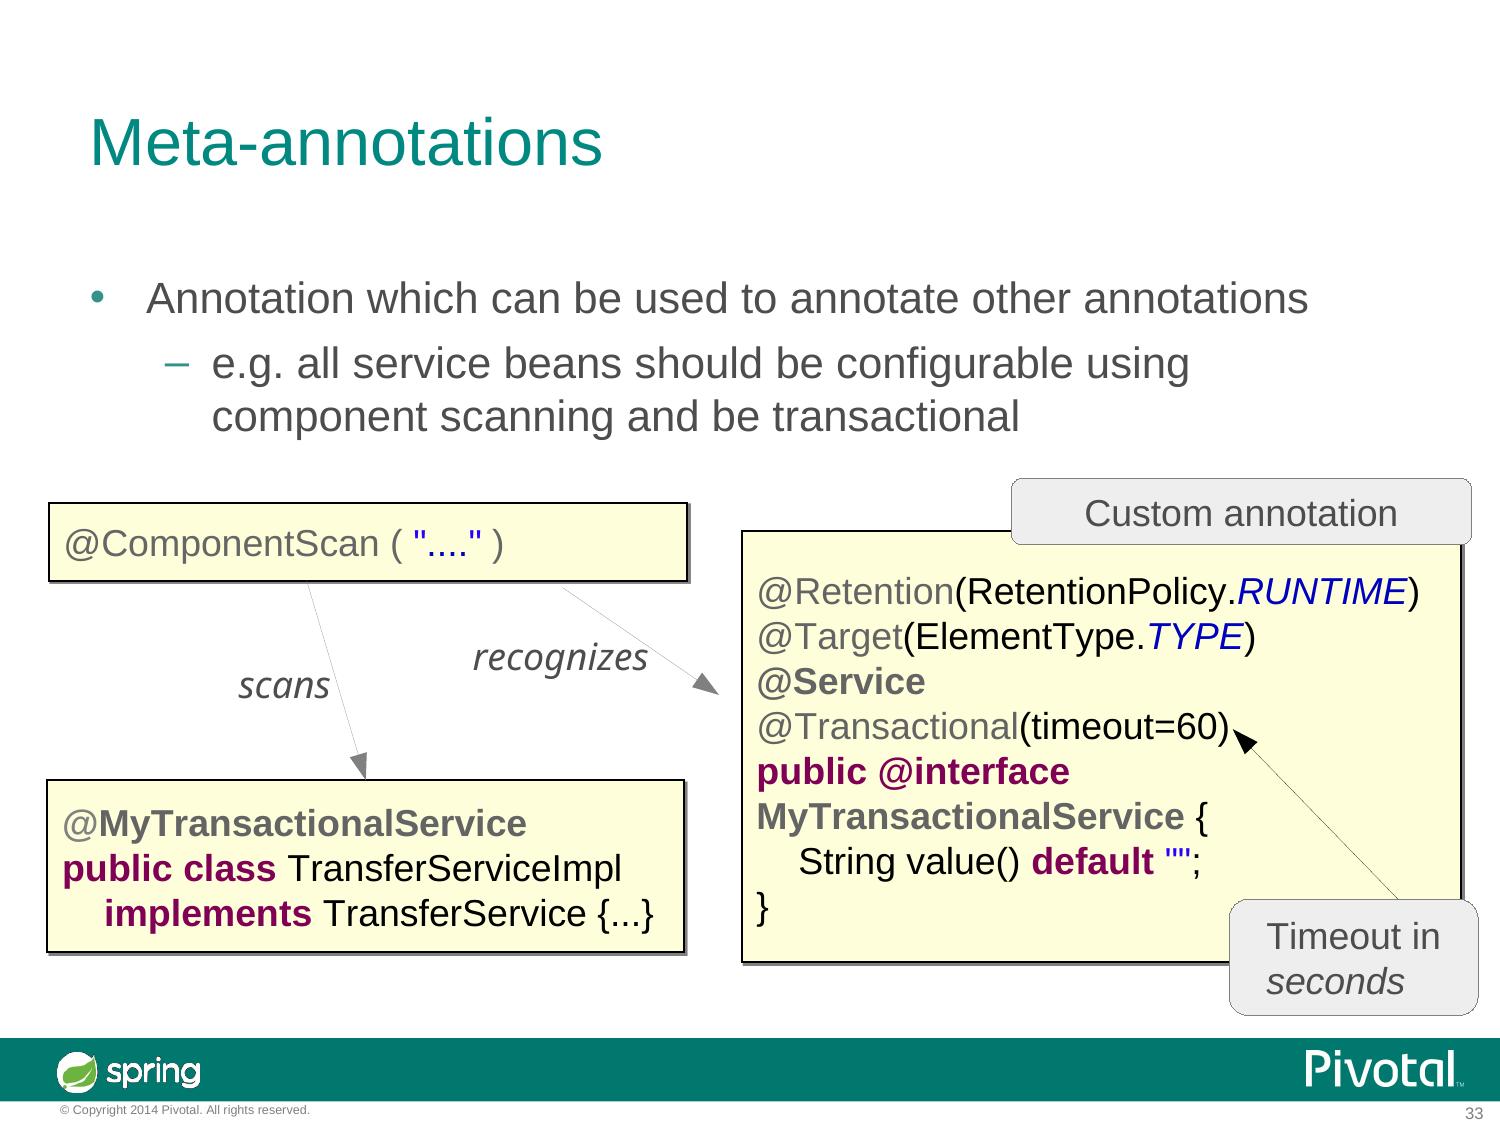

# Meta-annotations
Annotation which can be used to annotate other annotations
e.g. all service beans should be configurable using component scanning and be transactional
Custom annotation
@ComponentScan ( "...." )
@Retention(RetentionPolicy.RUNTIME)
@Target(ElementType.TYPE)
@Service
@Transactional(timeout=60)
public @interface MyTransactionalService {
 String value() default "";
}
recognizes
scans
@MyTransactionalService
public class TransferServiceImpl
 implements TransferService {...}
Timeout in seconds